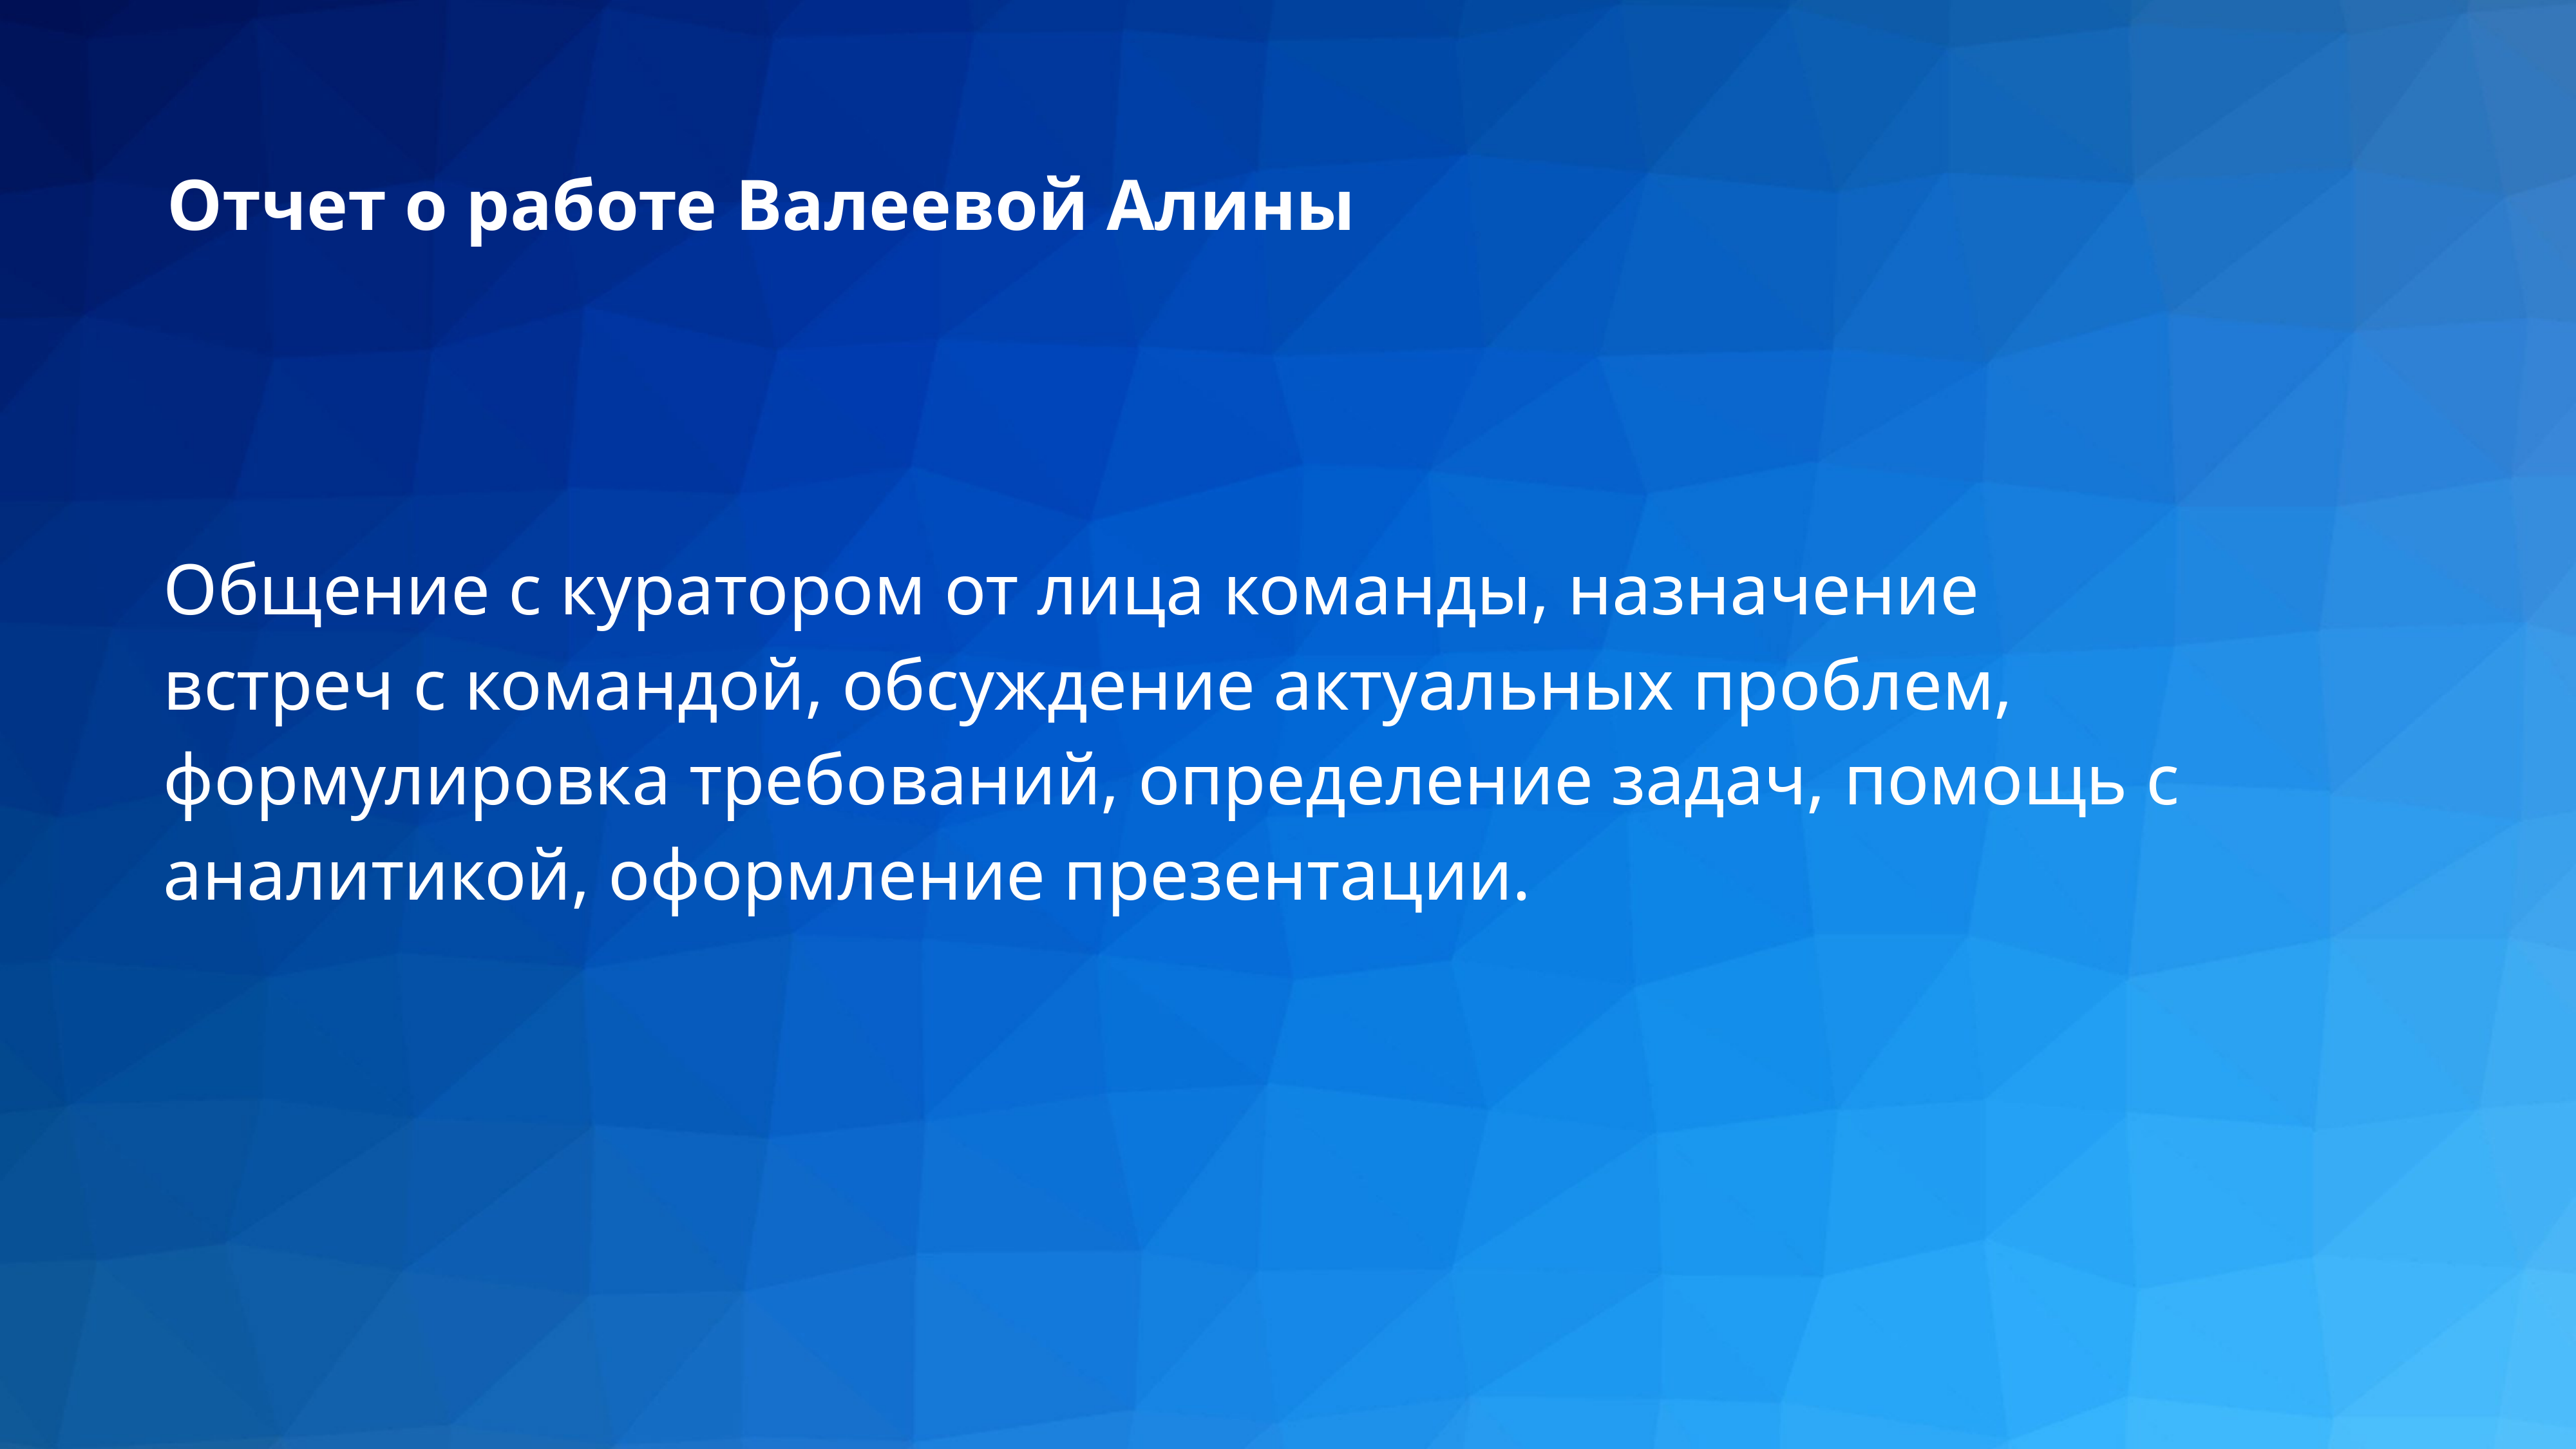

# Отчет о работе Валеевой Алины
Общение с куратором от лица команды, назначение встреч с командой, обсуждение актуальных проблем, формулировка требований, определение задач, помощь с аналитикой, оформление презентации.